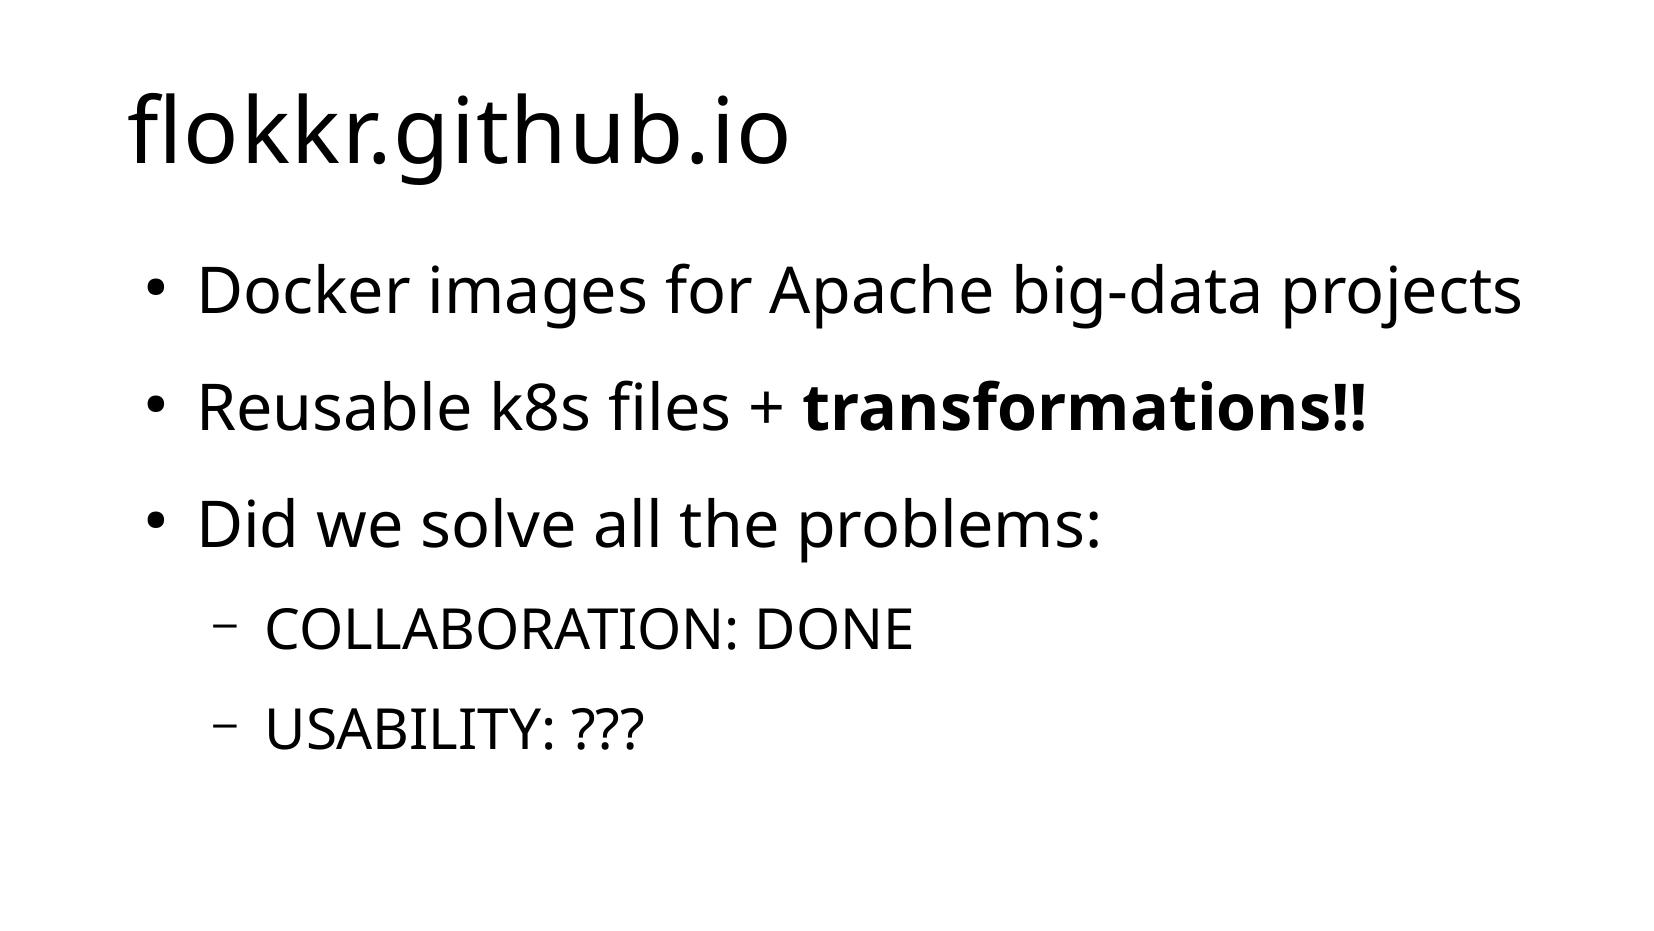

# flokkr.github.io
Docker images for Apache big-data projects
Reusable k8s files + transformations!!
Did we solve all the problems:
COLLABORATION: DONE
USABILITY: ???